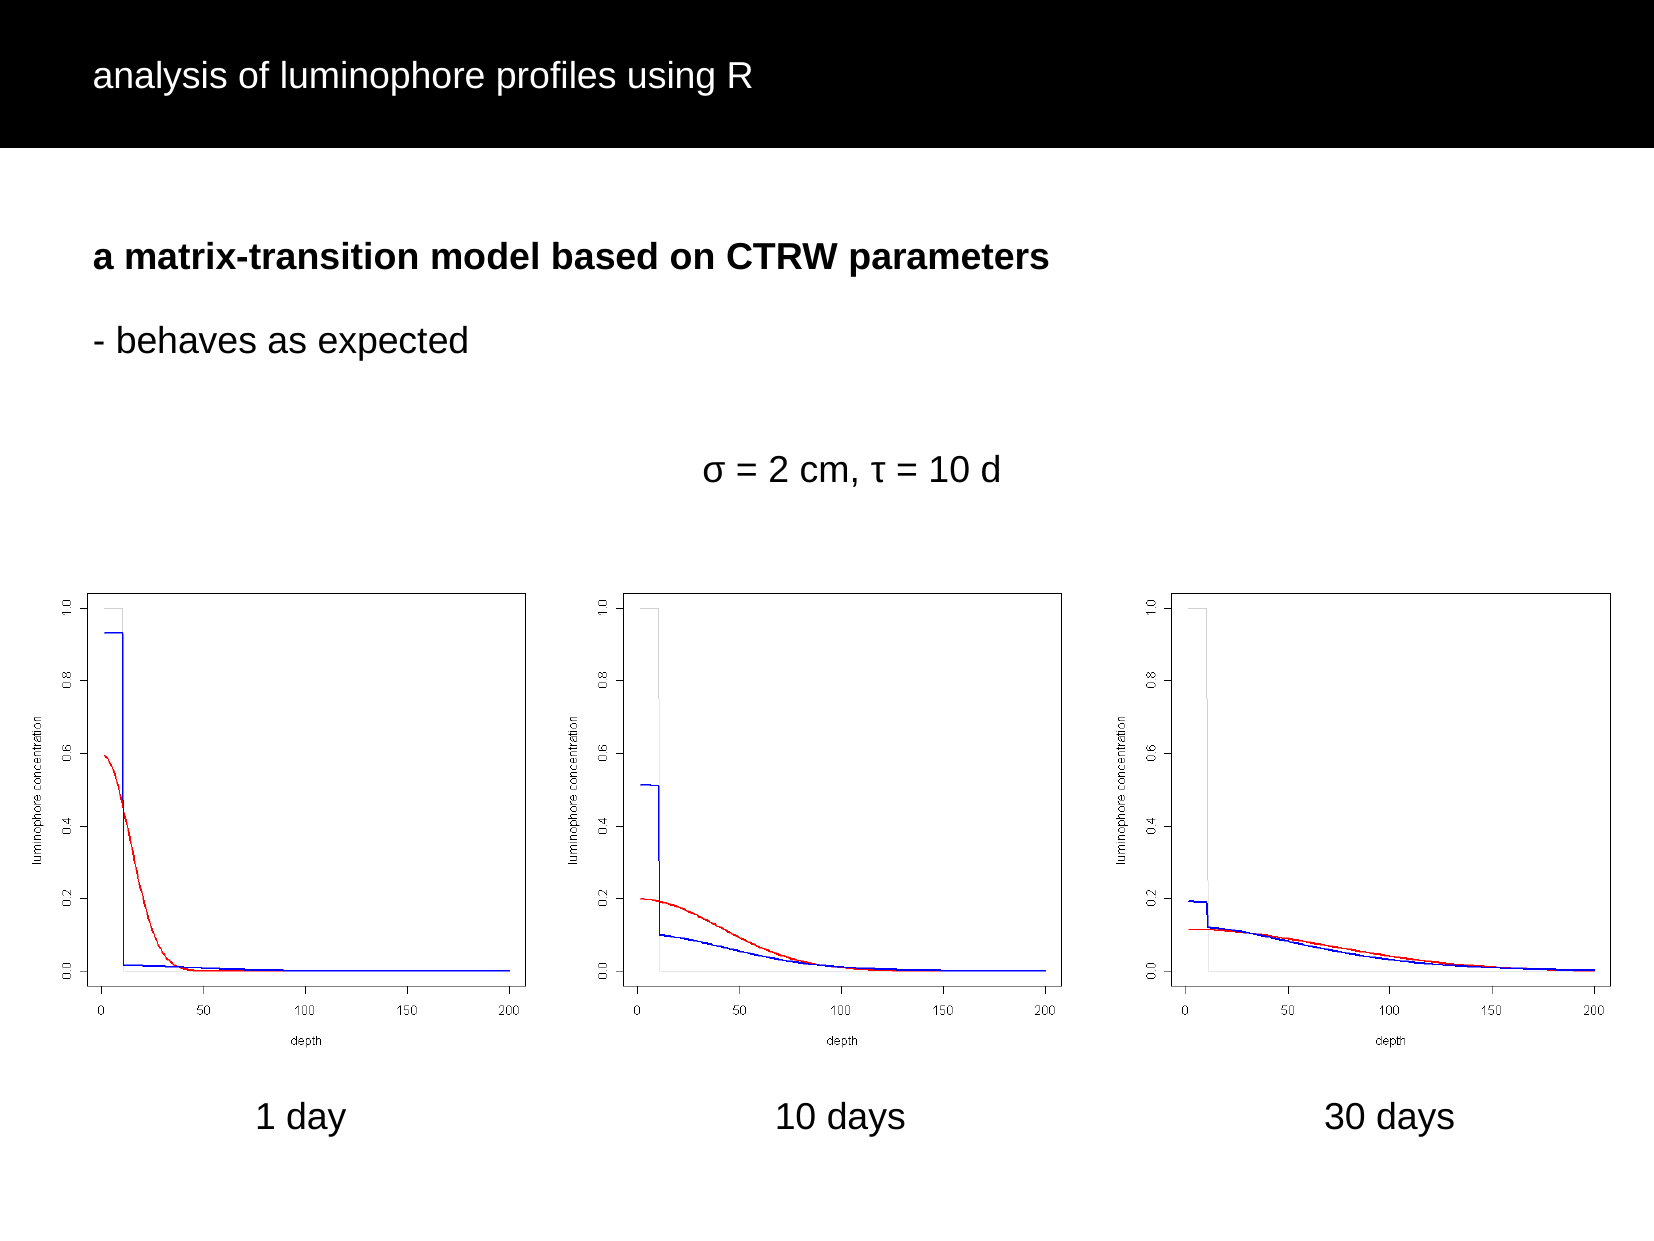

analysis of luminophore profiles using R
a matrix-transition model based on CTRW parameters
- behaves as expected
σ = 2 cm, τ = 10 d
1 day
10 days
30 days